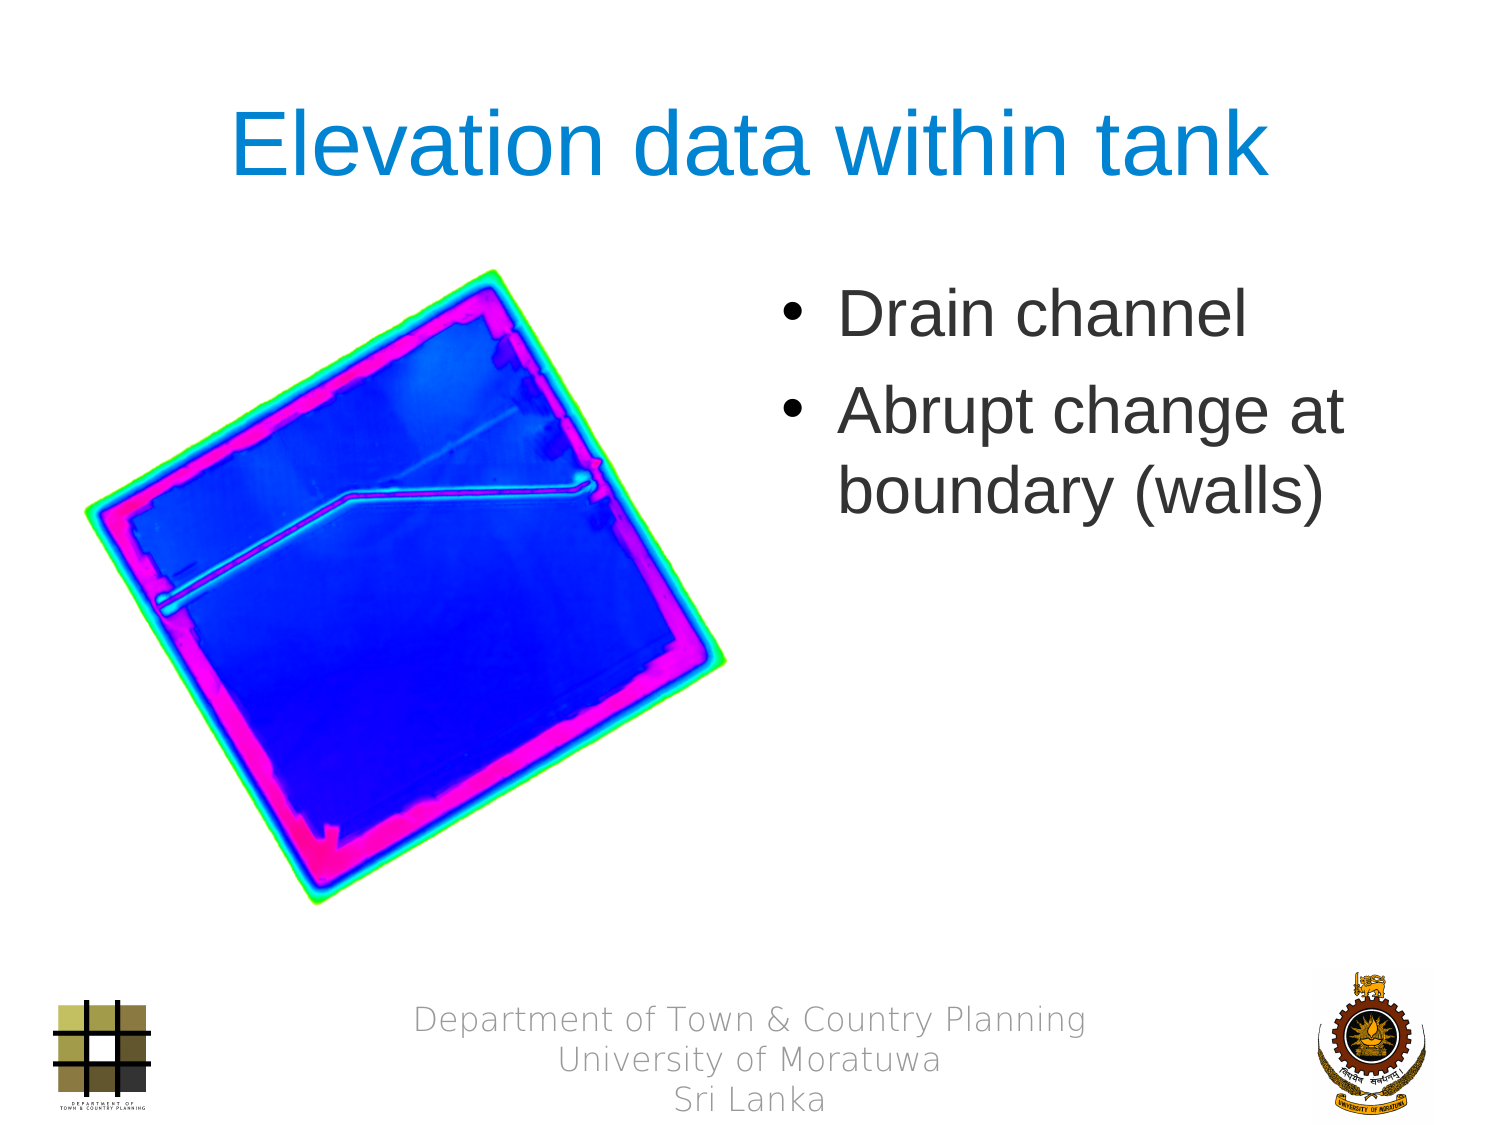

# Elevation data within tank
Drain channel
Abrupt change at boundary (walls)